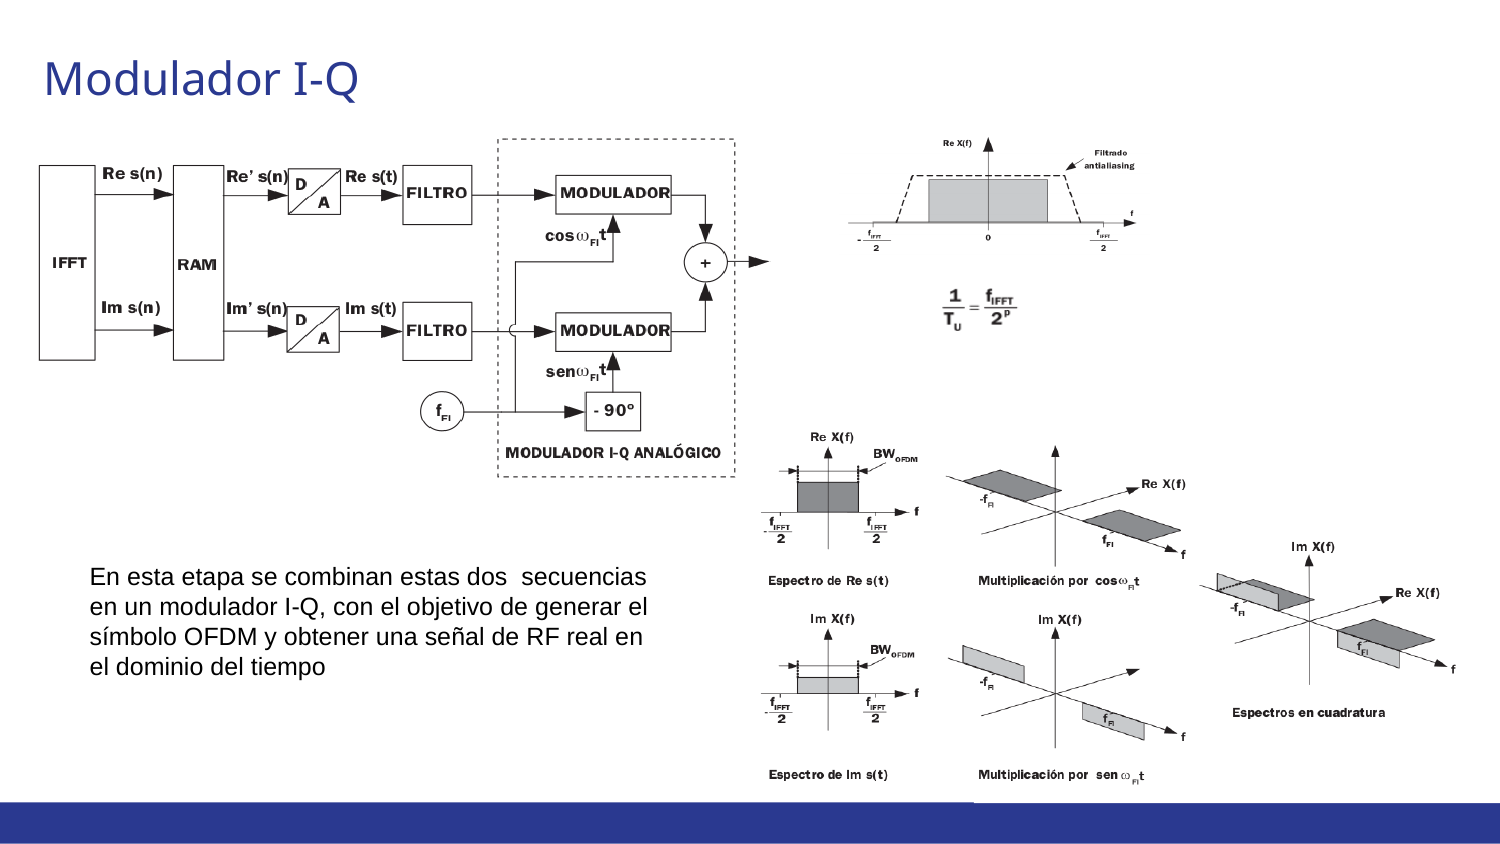

# Modulador I-Q
En esta etapa se combinan estas dos secuencias en un modulador I-Q, con el objetivo de generar el símbolo OFDM y obtener una señal de RF real en el dominio del tiempo